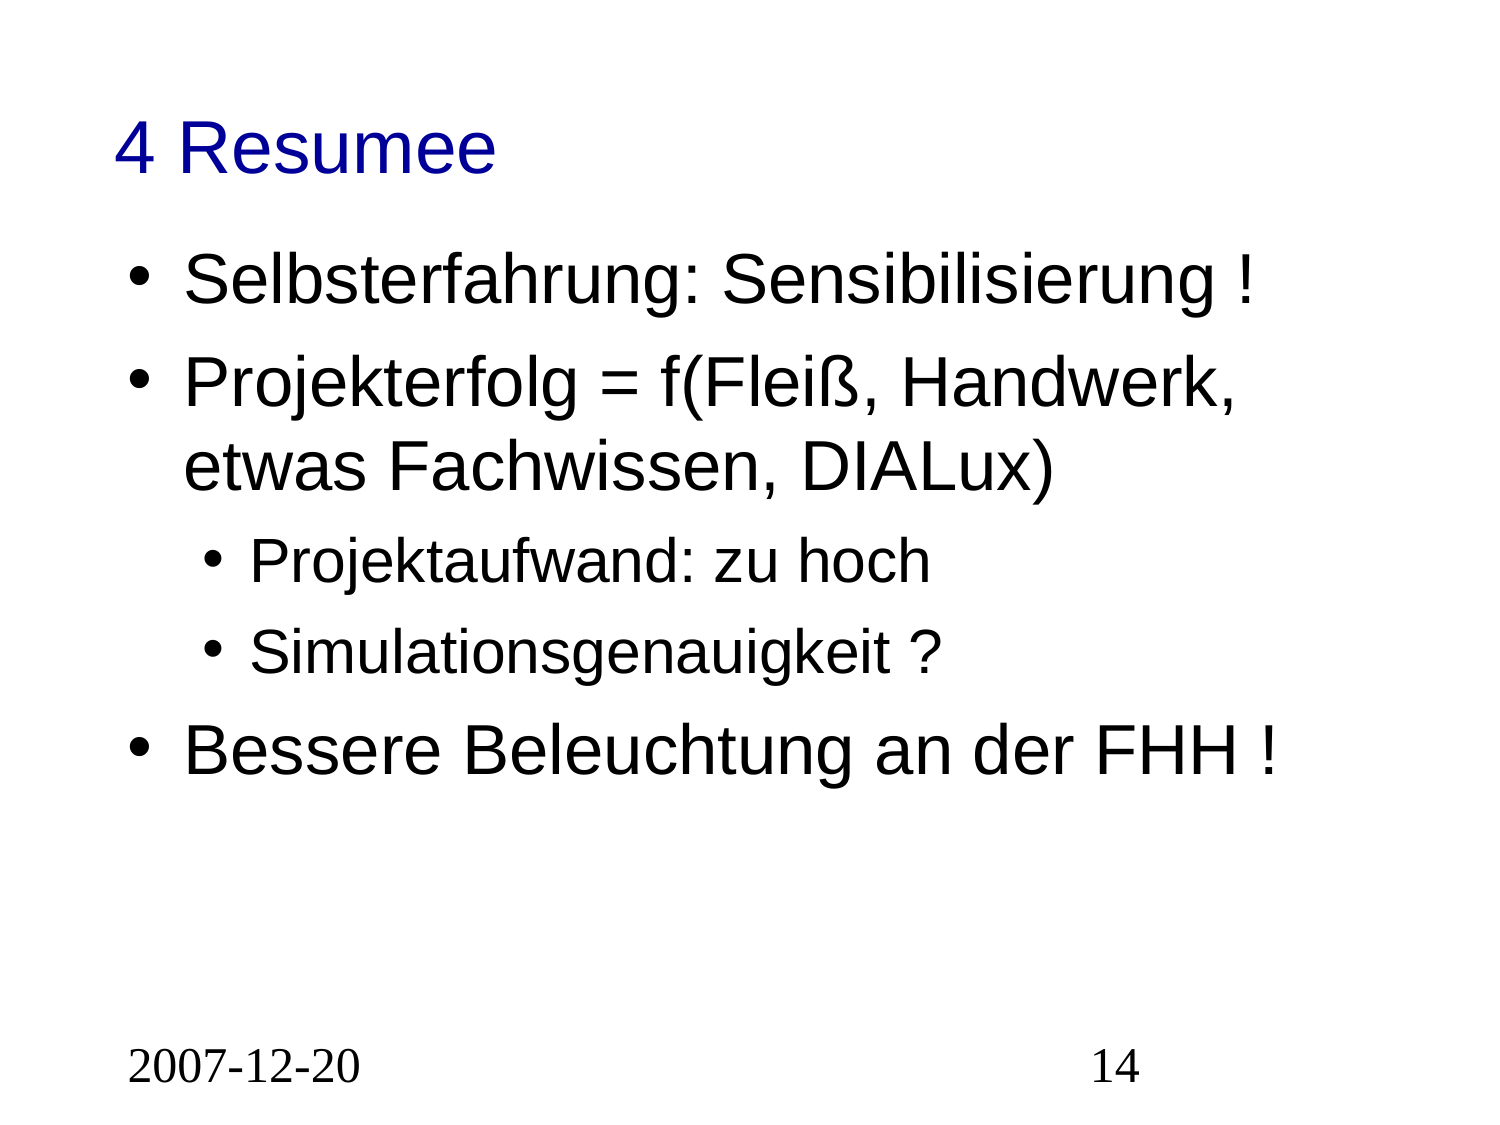

# 4 Resumee
Selbsterfahrung: Sensibilisierung !
Projekterfolg = f(Fleiß, Handwerk, etwas Fachwissen, DIALux)
Projektaufwand: zu hoch
Simulationsgenauigkeit ?
Bessere Beleuchtung an der FHH !
2007-12-20
14